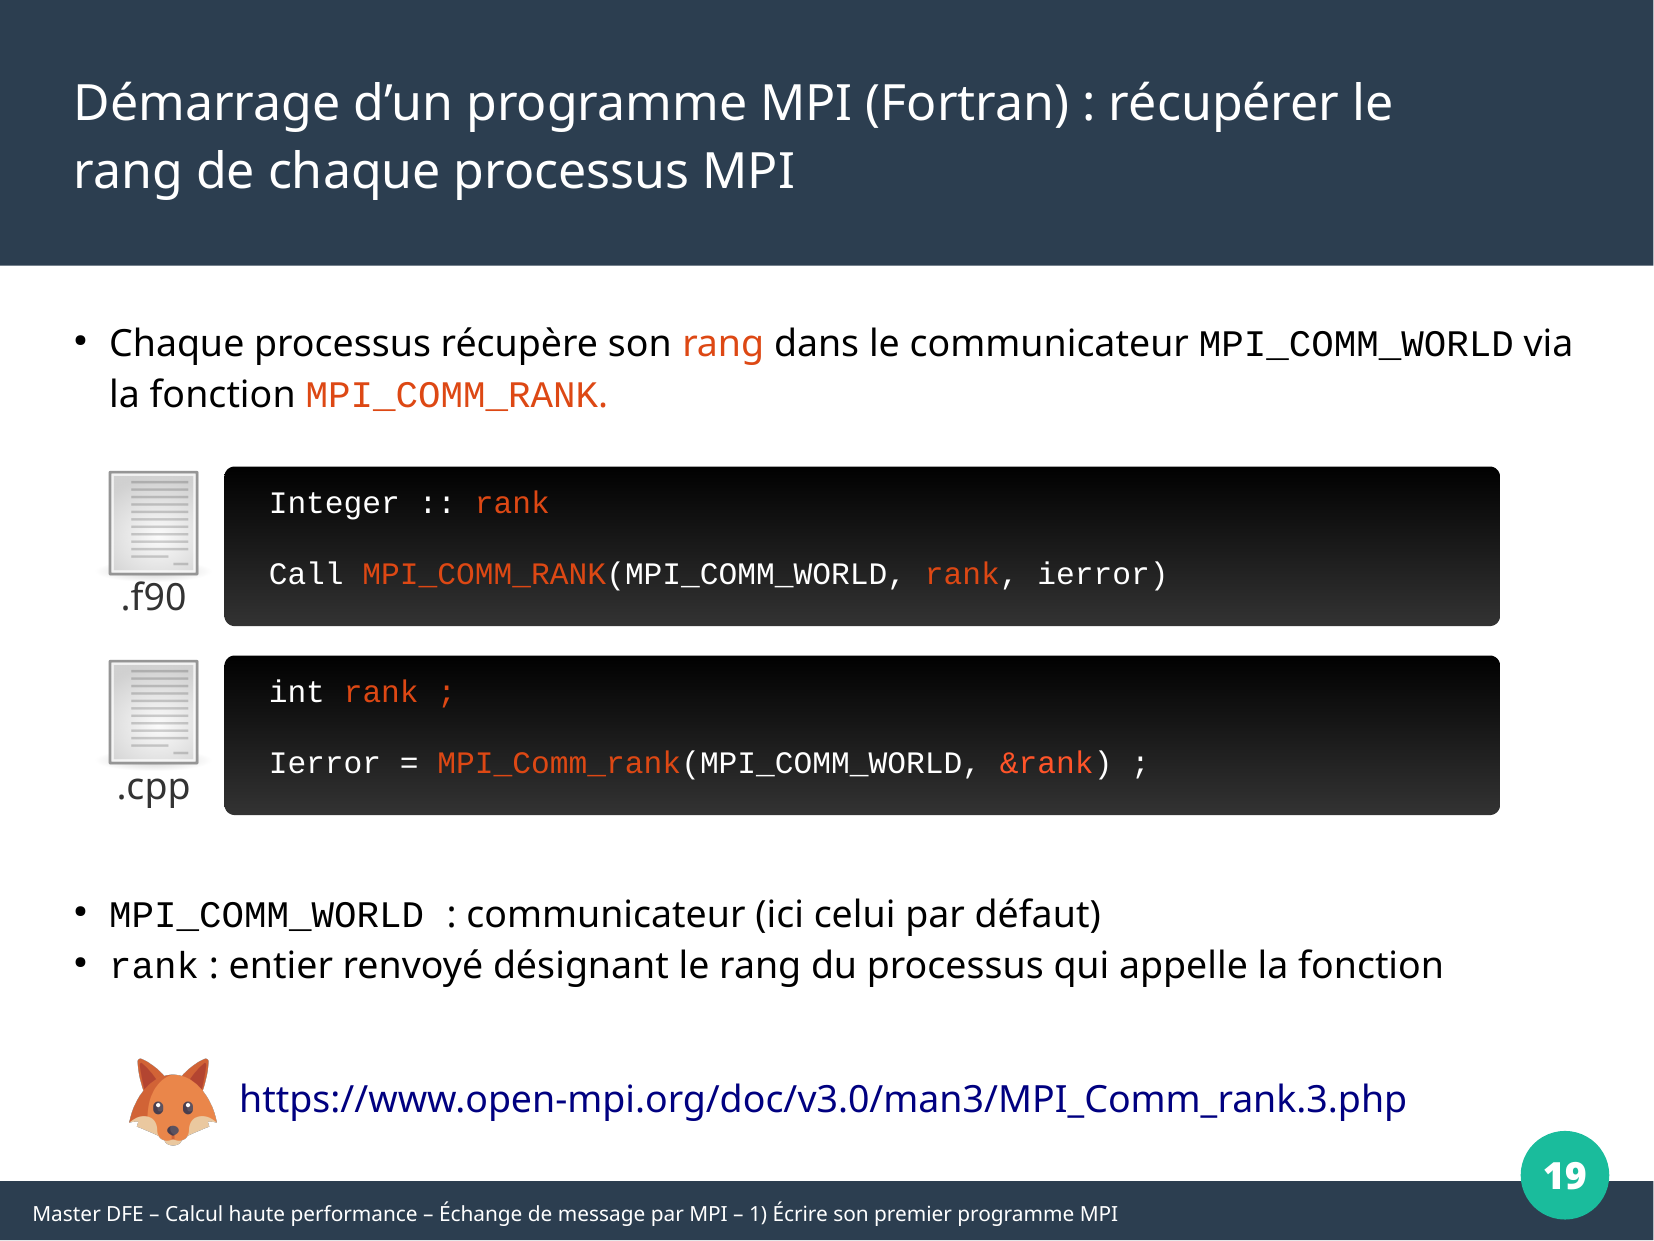

Démarrage d’un programme MPI (Fortran) : récupérer le rang de chaque processus MPI
Chaque processus récupère son rang dans le communicateur MPI_COMM_WORLD via la fonction MPI_COMM_RANK.
Integer :: rank
Call MPI_COMM_RANK(MPI_COMM_WORLD, rank, ierror)
.f90
int rank ;
Ierror = MPI_Comm_rank(MPI_COMM_WORLD, &rank) ;
.cpp
MPI_COMM_WORLD : communicateur (ici celui par défaut)
rank : entier renvoyé désignant le rang du processus qui appelle la fonction
https://www.open-mpi.org/doc/v3.0/man3/MPI_Comm_rank.3.php
19
Master DFE – Calcul haute performance – Échange de message par MPI – 1) Écrire son premier programme MPI